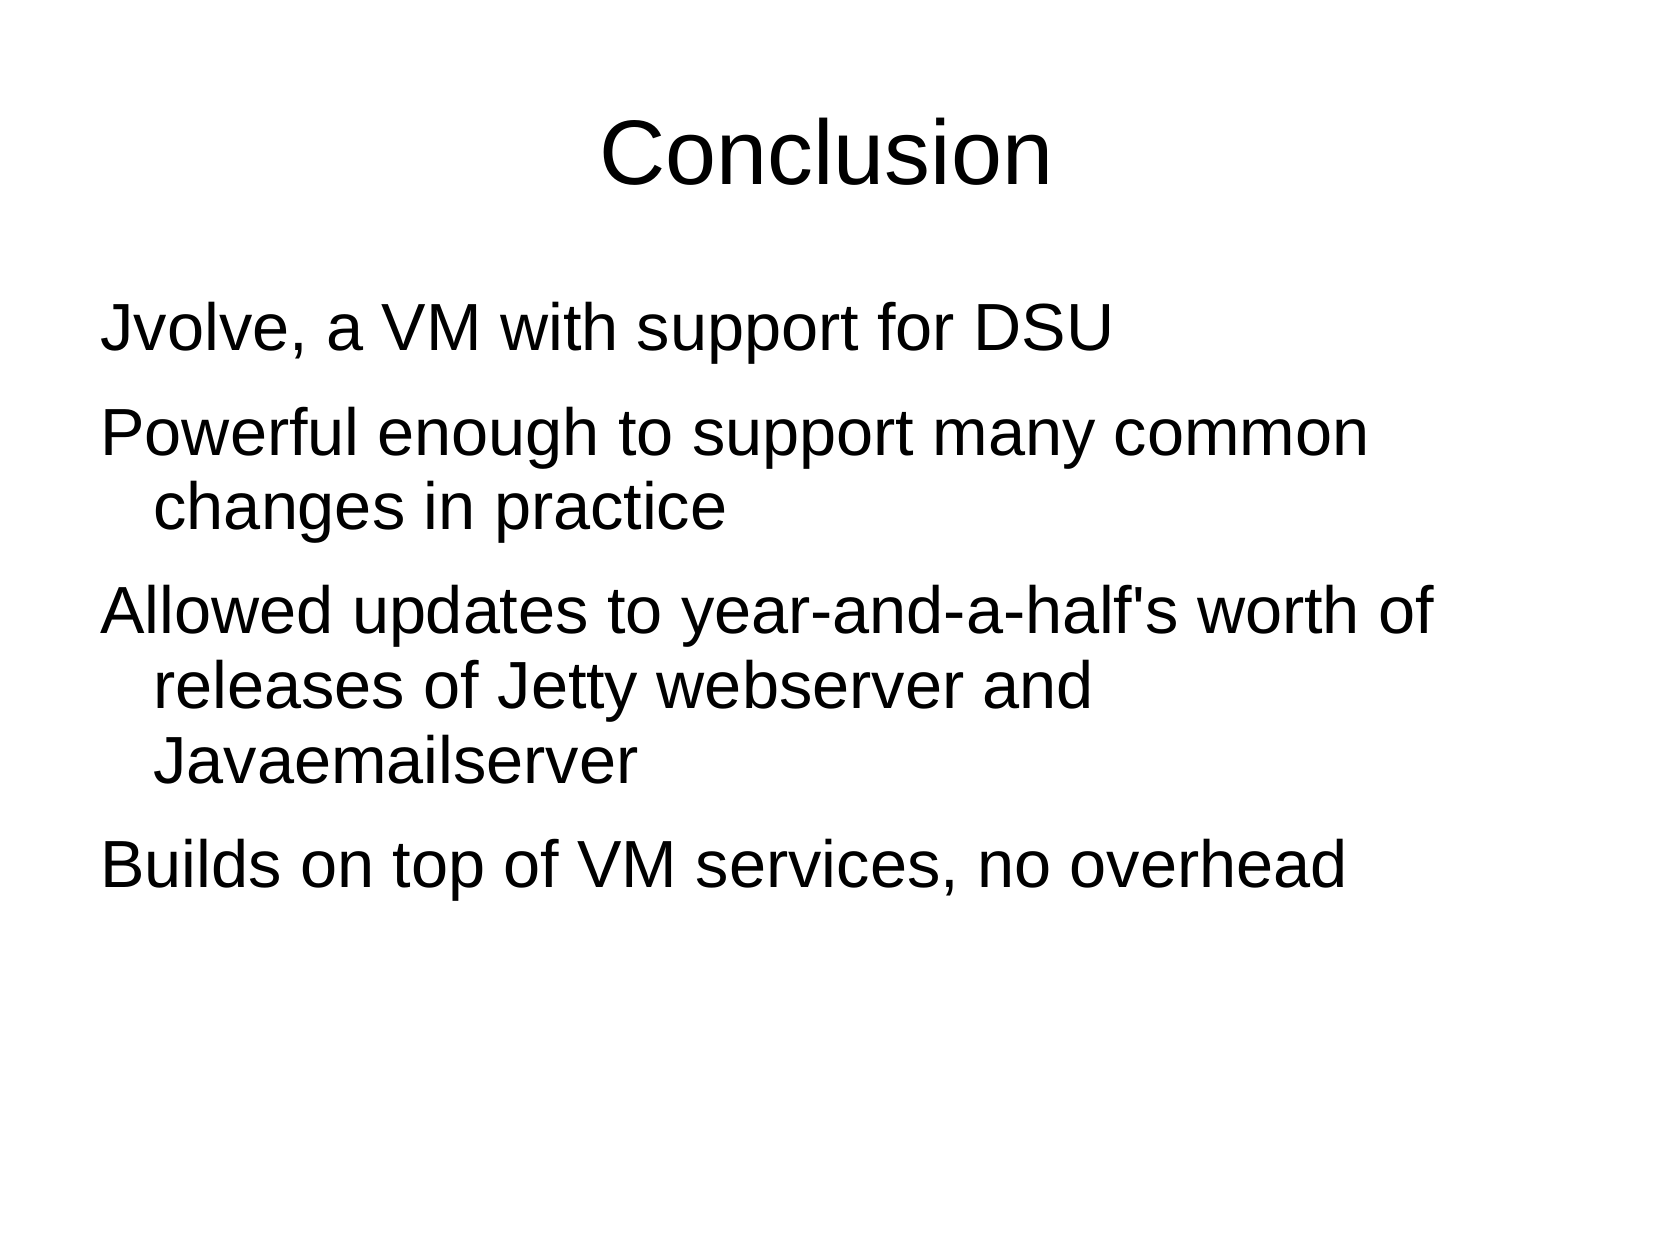

# Conclusion
Jvolve, a VM with support for DSU
Powerful enough to support many common changes in practice
Allowed updates to year-and-a-half's worth of releases of Jetty webserver and Javaemailserver
Builds on top of VM services, no overhead